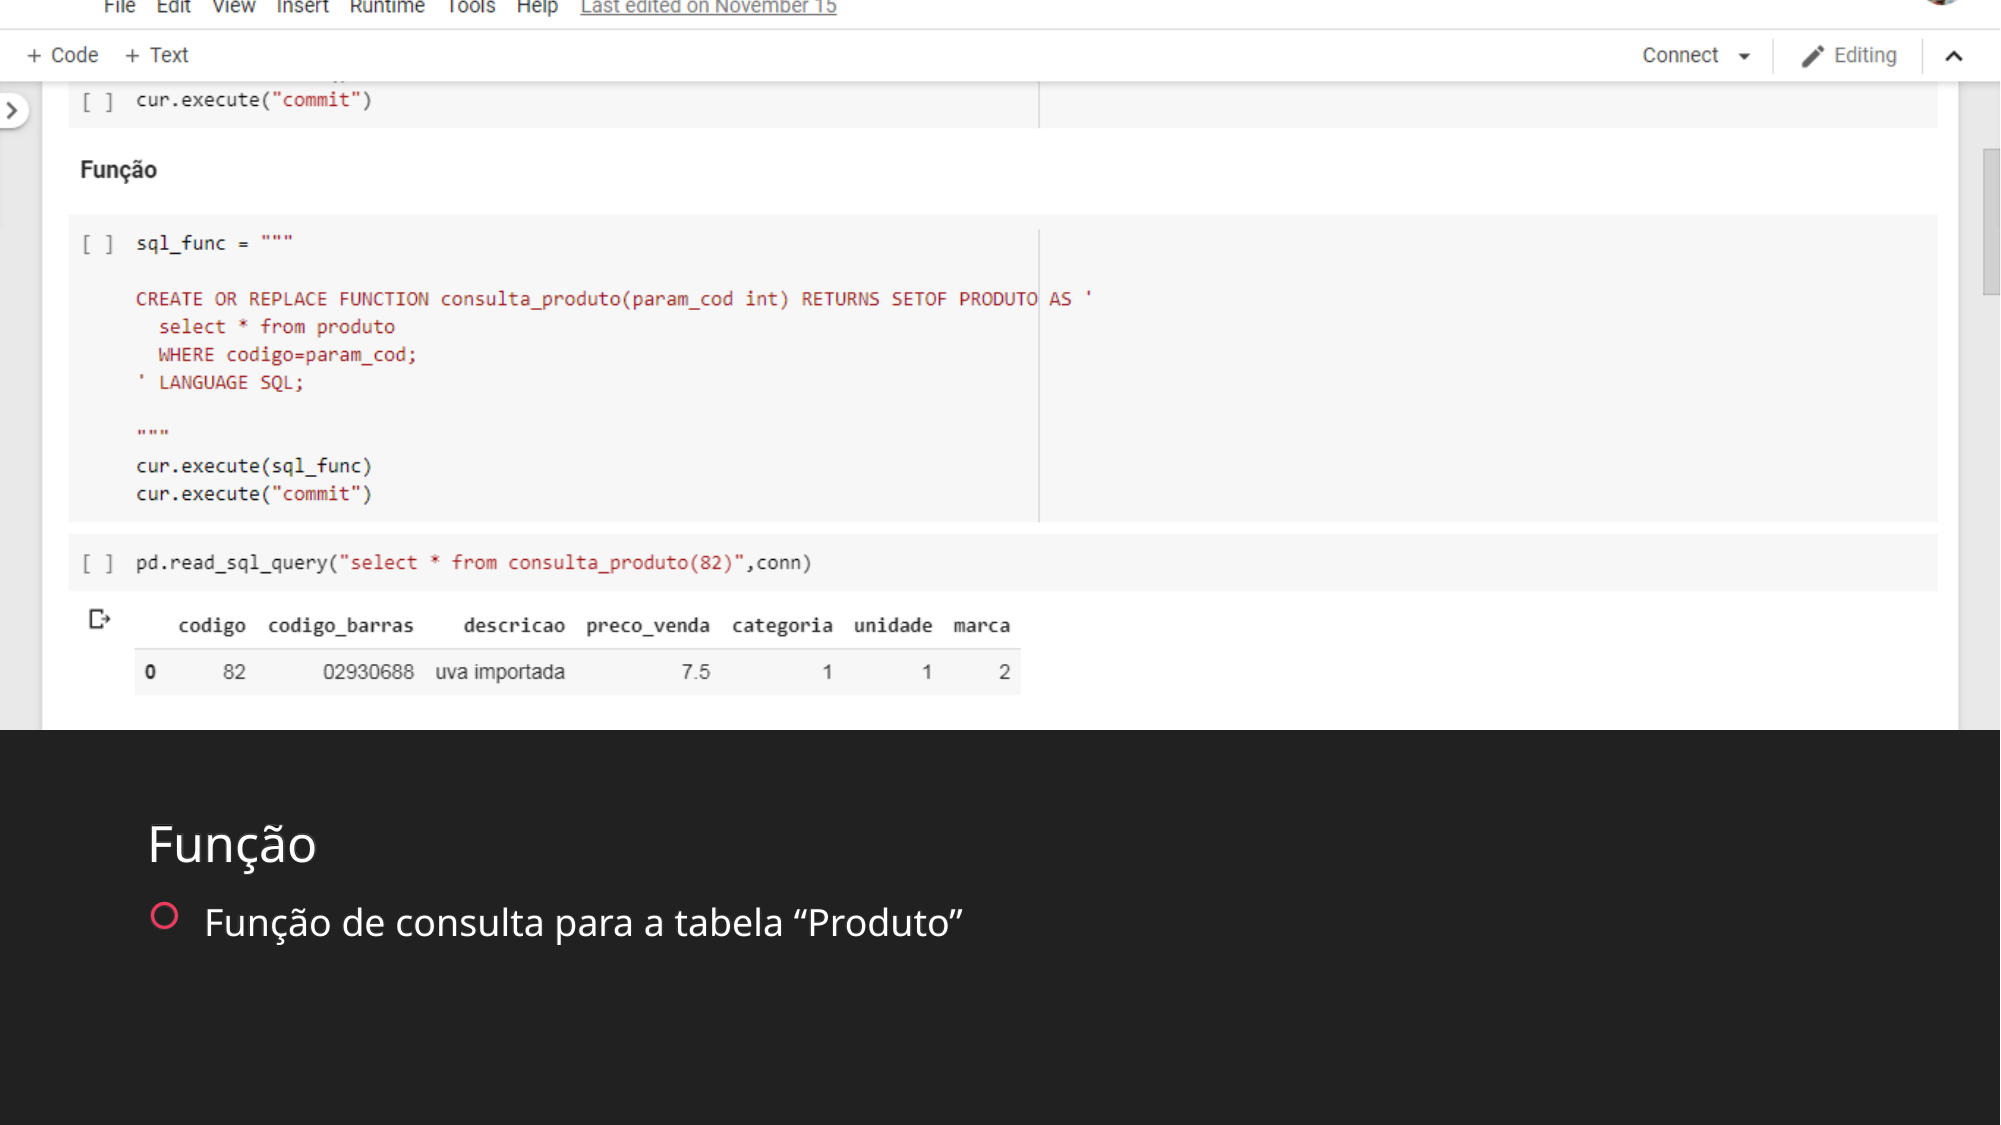

# Função
Função de consulta para a tabela “Produto”